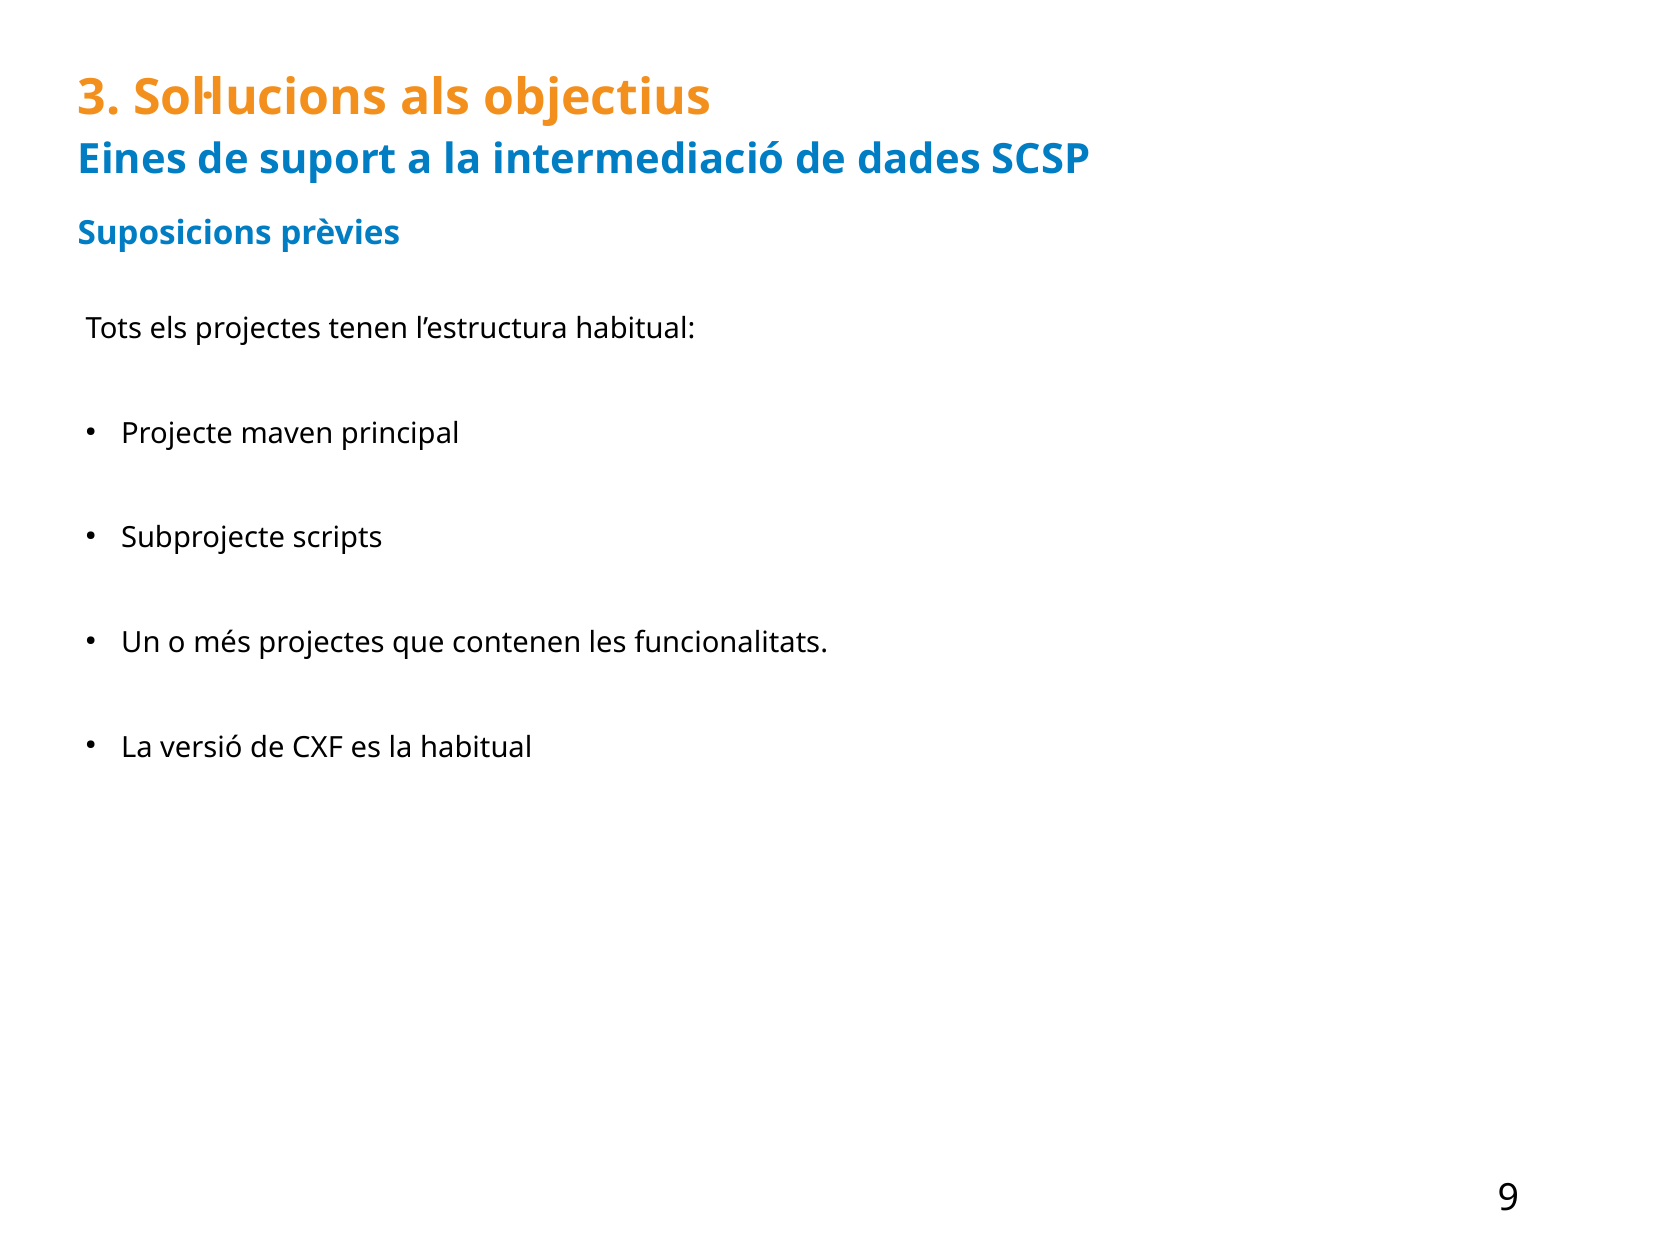

3. Sol·lucions als objectius
Eines de suport a la intermediació de dades SCSP
Suposicions prèvies
Tots els projectes tenen l’estructura habitual:
Projecte maven principal
Subprojecte scripts
Un o més projectes que contenen les funcionalitats.
La versió de CXF es la habitual